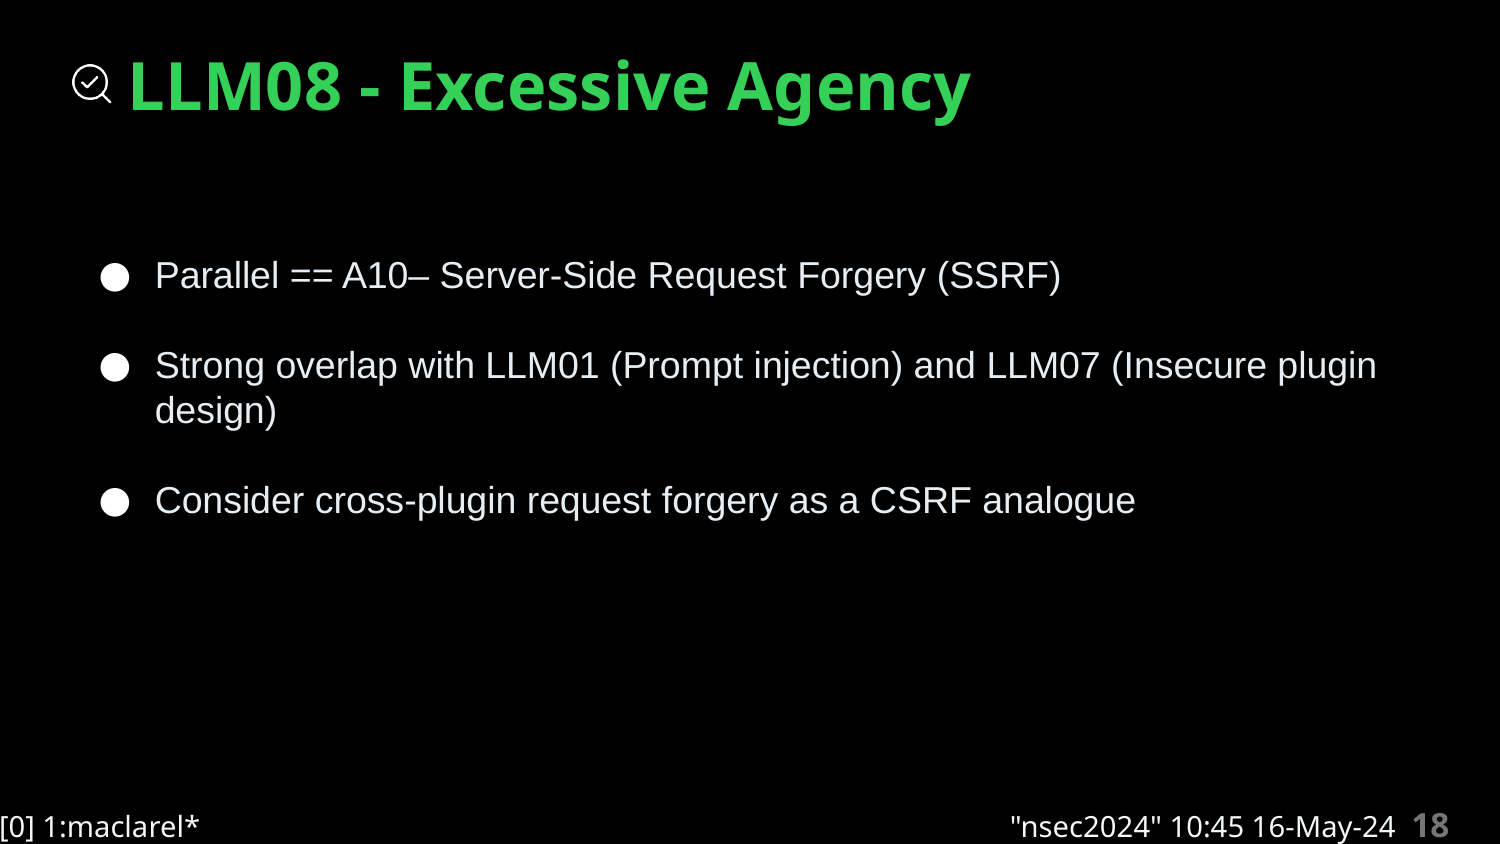

LLM08 - Excessive Agency
Parallel == A10– Server-Side Request Forgery (SSRF)
Strong overlap with LLM01 (Prompt injection) and LLM07 (Insecure plugin design)
Consider cross-plugin request forgery as a CSRF analogue
[0] 1:maclarel* "nsec2024" 10:45 16-May-24 18